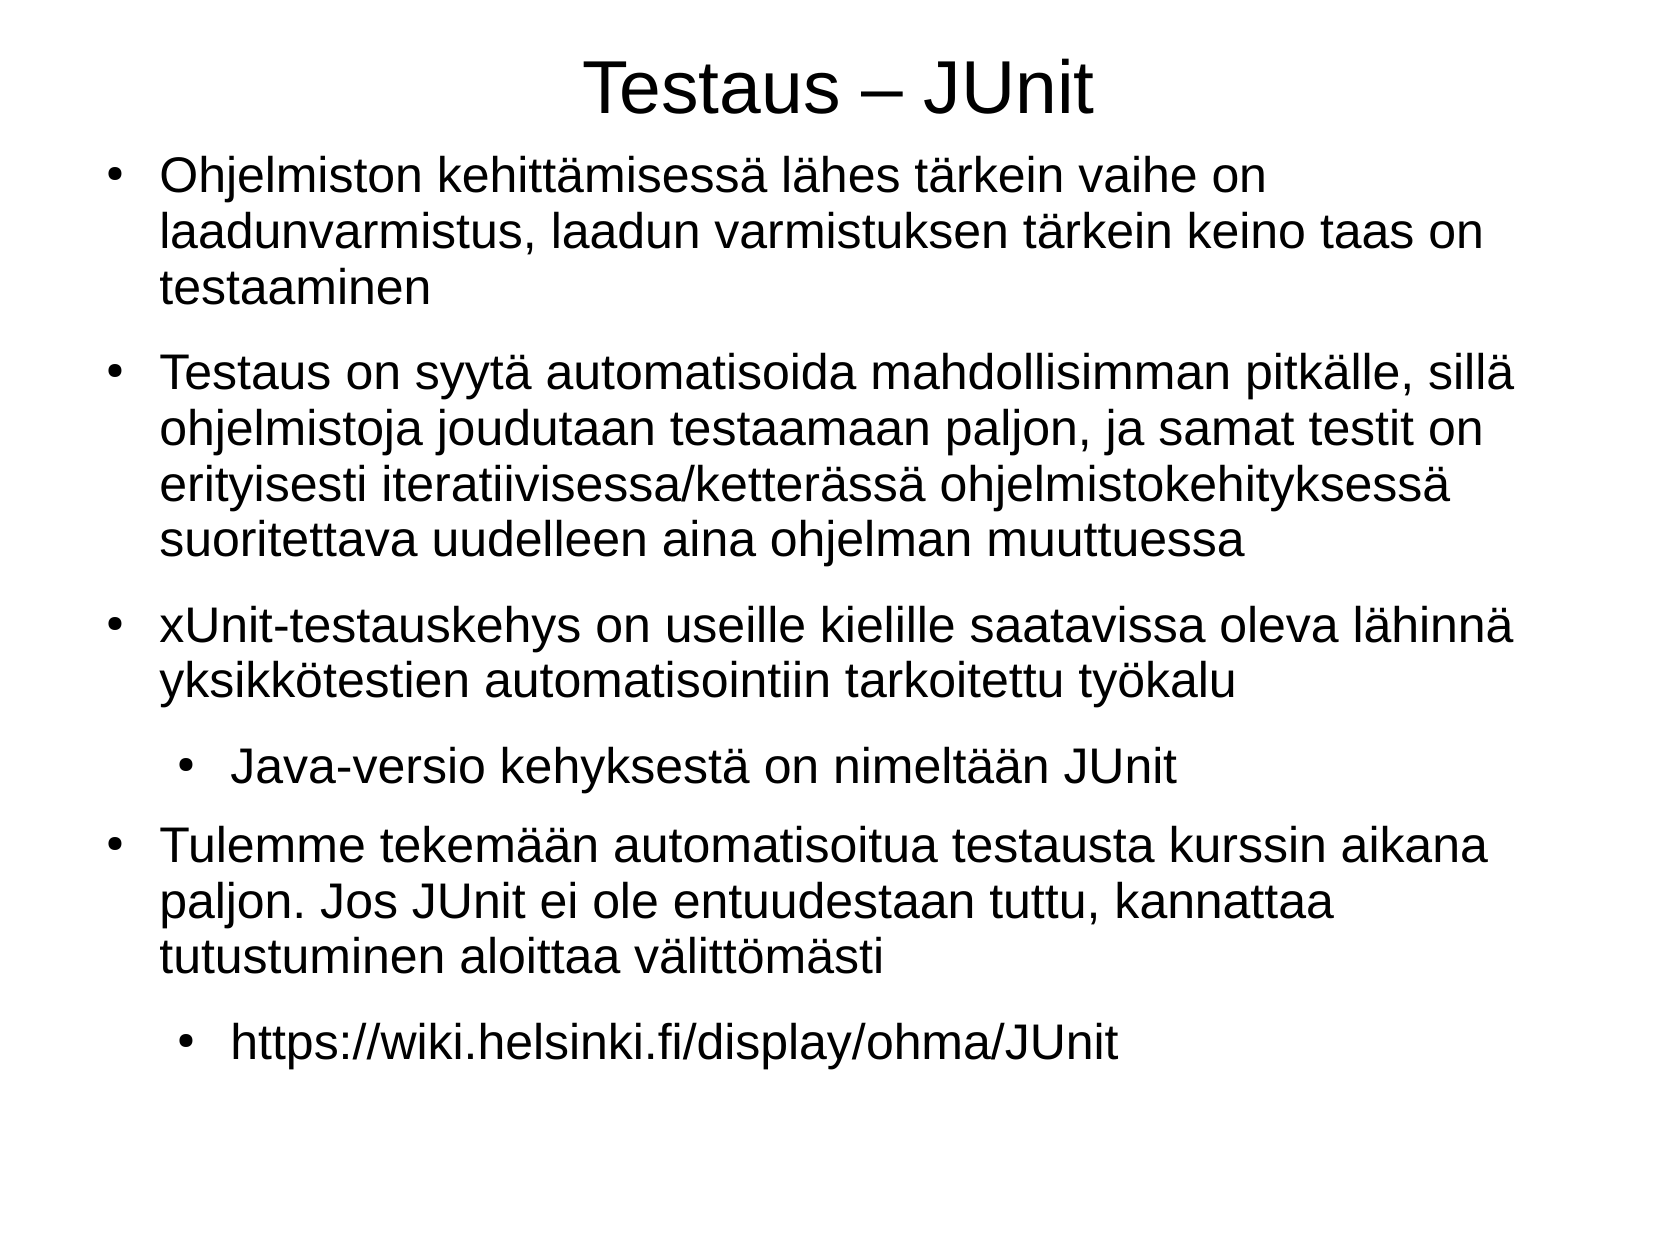

# Testaus – JUnit
Ohjelmiston kehittämisessä lähes tärkein vaihe on laadunvarmistus, laadun varmistuksen tärkein keino taas on testaaminen
Testaus on syytä automatisoida mahdollisimman pitkälle, sillä ohjelmistoja joudutaan testaamaan paljon, ja samat testit on erityisesti iteratiivisessa/ketterässä ohjelmistokehityksessä suoritettava uudelleen aina ohjelman muuttuessa
xUnit-testauskehys on useille kielille saatavissa oleva lähinnä yksikkötestien automatisointiin tarkoitettu työkalu
Java-versio kehyksestä on nimeltään JUnit
Tulemme tekemään automatisoitua testausta kurssin aikana paljon. Jos JUnit ei ole entuudestaan tuttu, kannattaa tutustuminen aloittaa välittömästi
https://wiki.helsinki.fi/display/ohma/JUnit